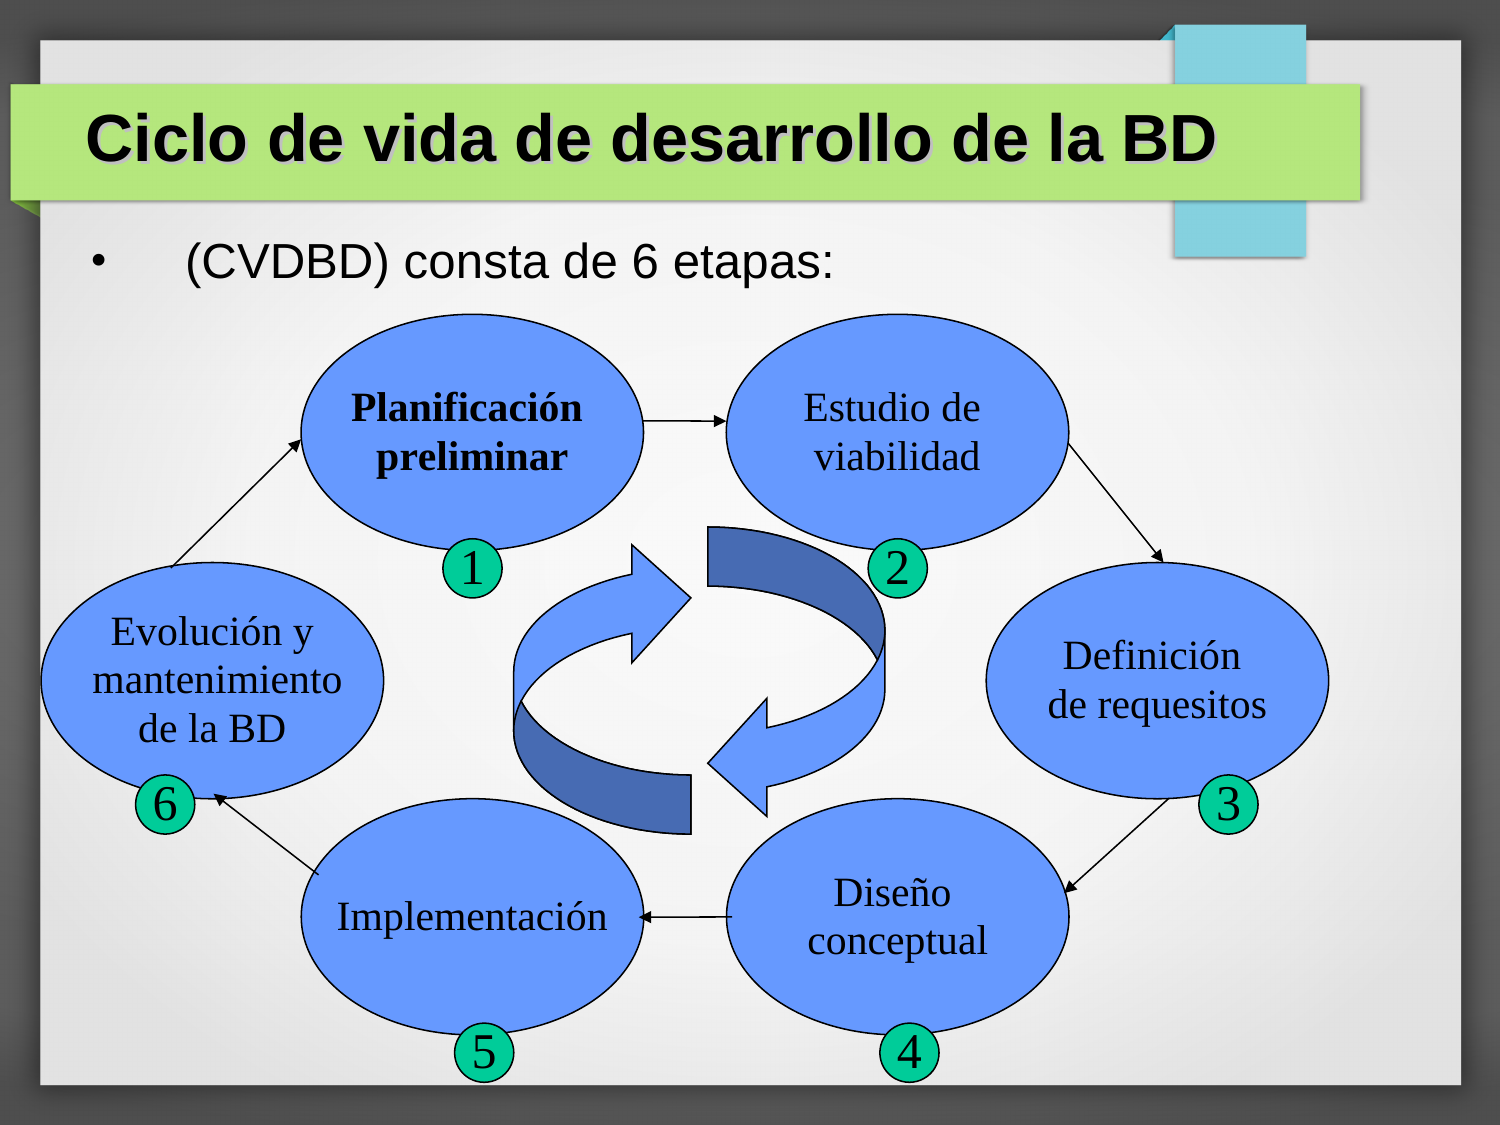

# Ciclo de vida de desarrollo de la BD
(CVDBD) consta de 6 etapas:
Planificación
preliminar
Estudio de
viabilidad
1
2
Evolución y
 mantenimiento
de la BD
Definición
de requesitos
6
3
Implementación
Diseño
conceptual
5
4